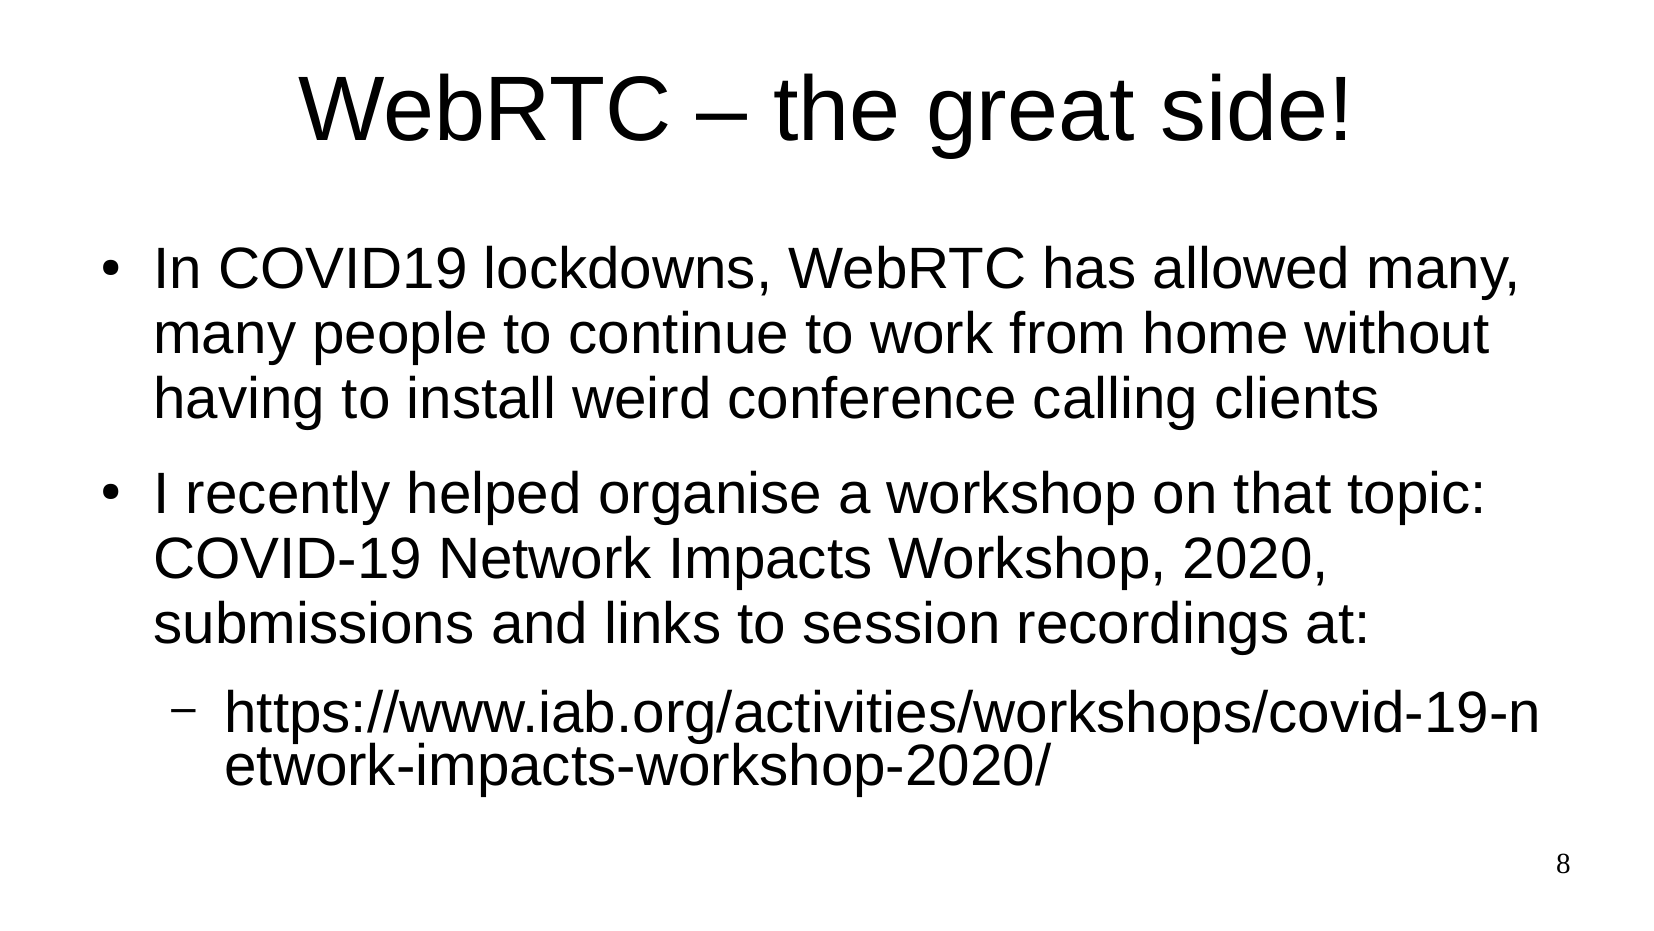

# WebRTC – the great side!
In COVID19 lockdowns, WebRTC has allowed many, many people to continue to work from home without having to install weird conference calling clients
I recently helped organise a workshop on that topic: COVID-19 Network Impacts Workshop, 2020, submissions and links to session recordings at:
https://www.iab.org/activities/workshops/covid-19-network-impacts-workshop-2020/
8